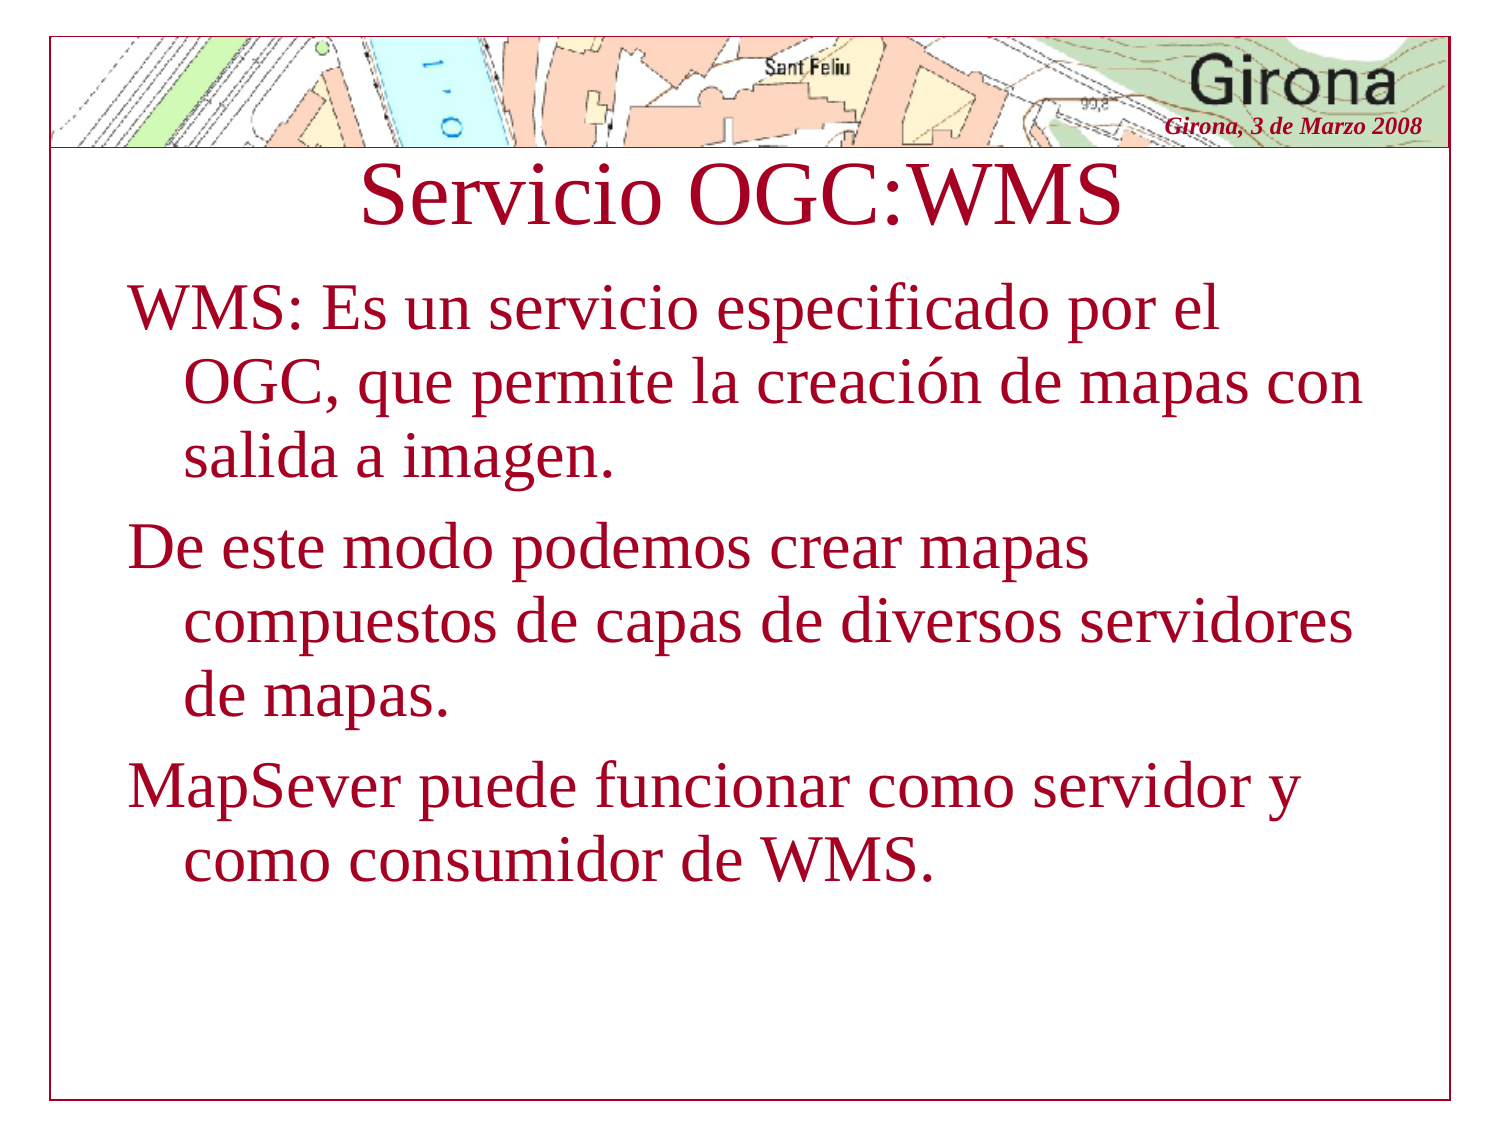

# Servicio OGC:WMS
WMS: Es un servicio especificado por el OGC, que permite la creación de mapas con salida a imagen.
De este modo podemos crear mapas compuestos de capas de diversos servidores de mapas.
MapSever puede funcionar como servidor y como consumidor de WMS.